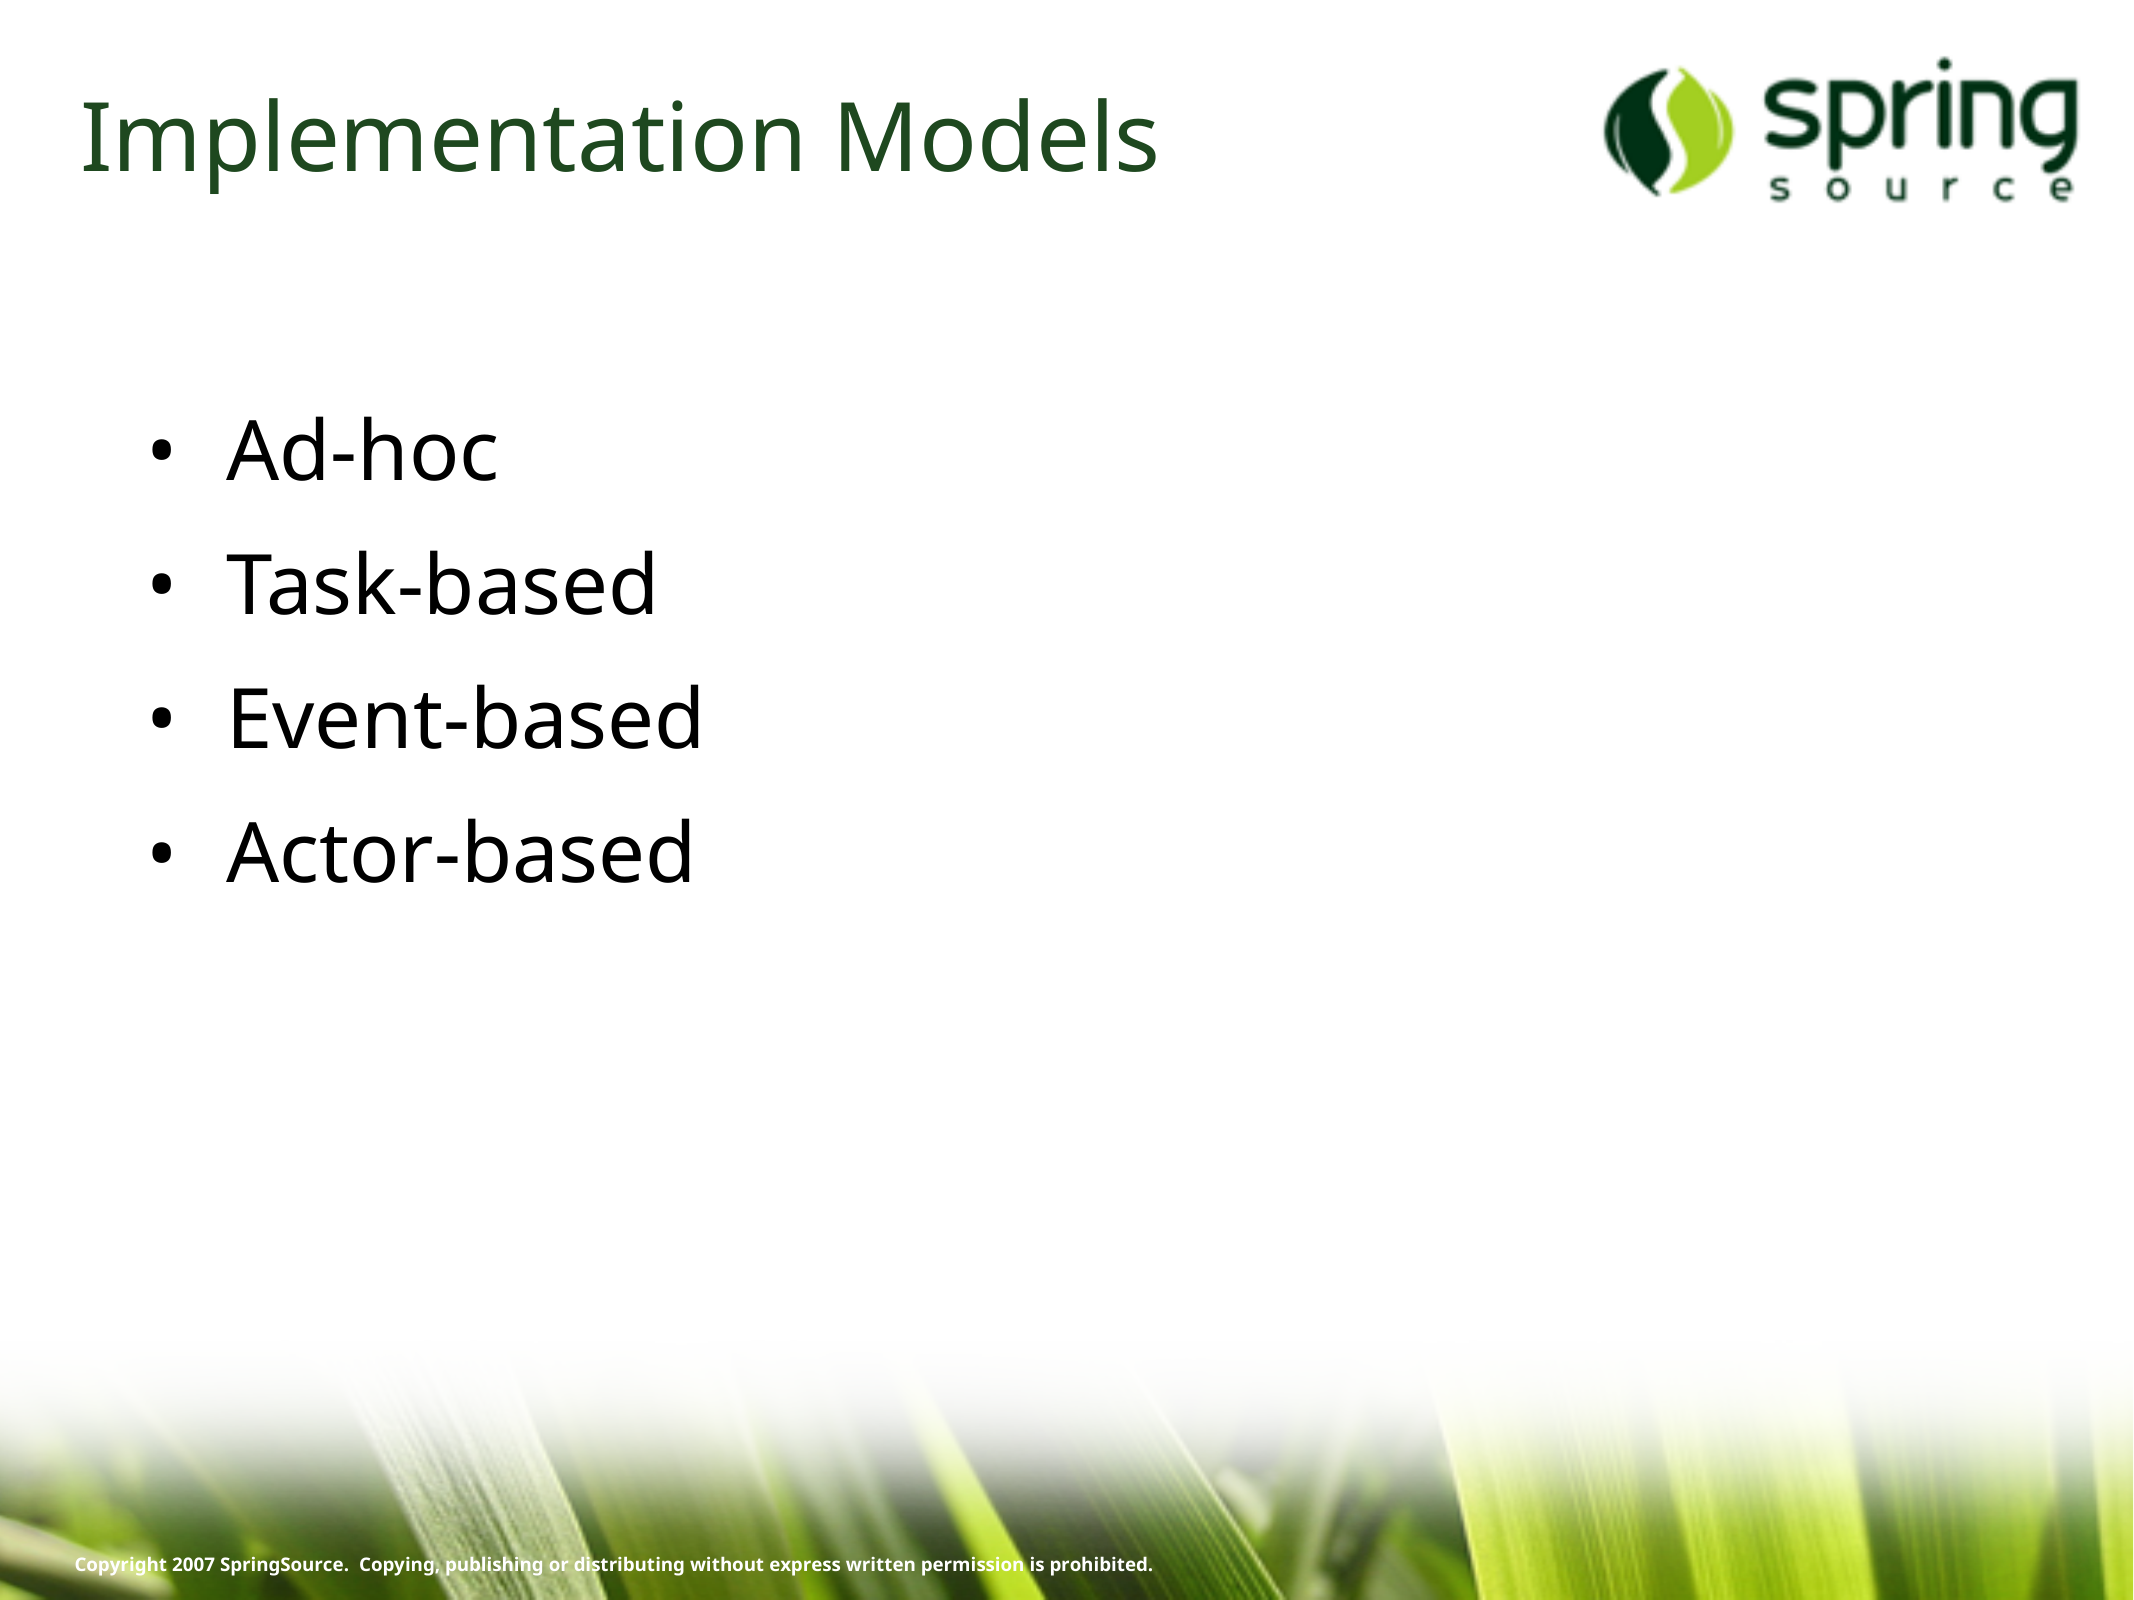

# Implementation Models
Ad-hoc
Task-based
Event-based
Actor-based